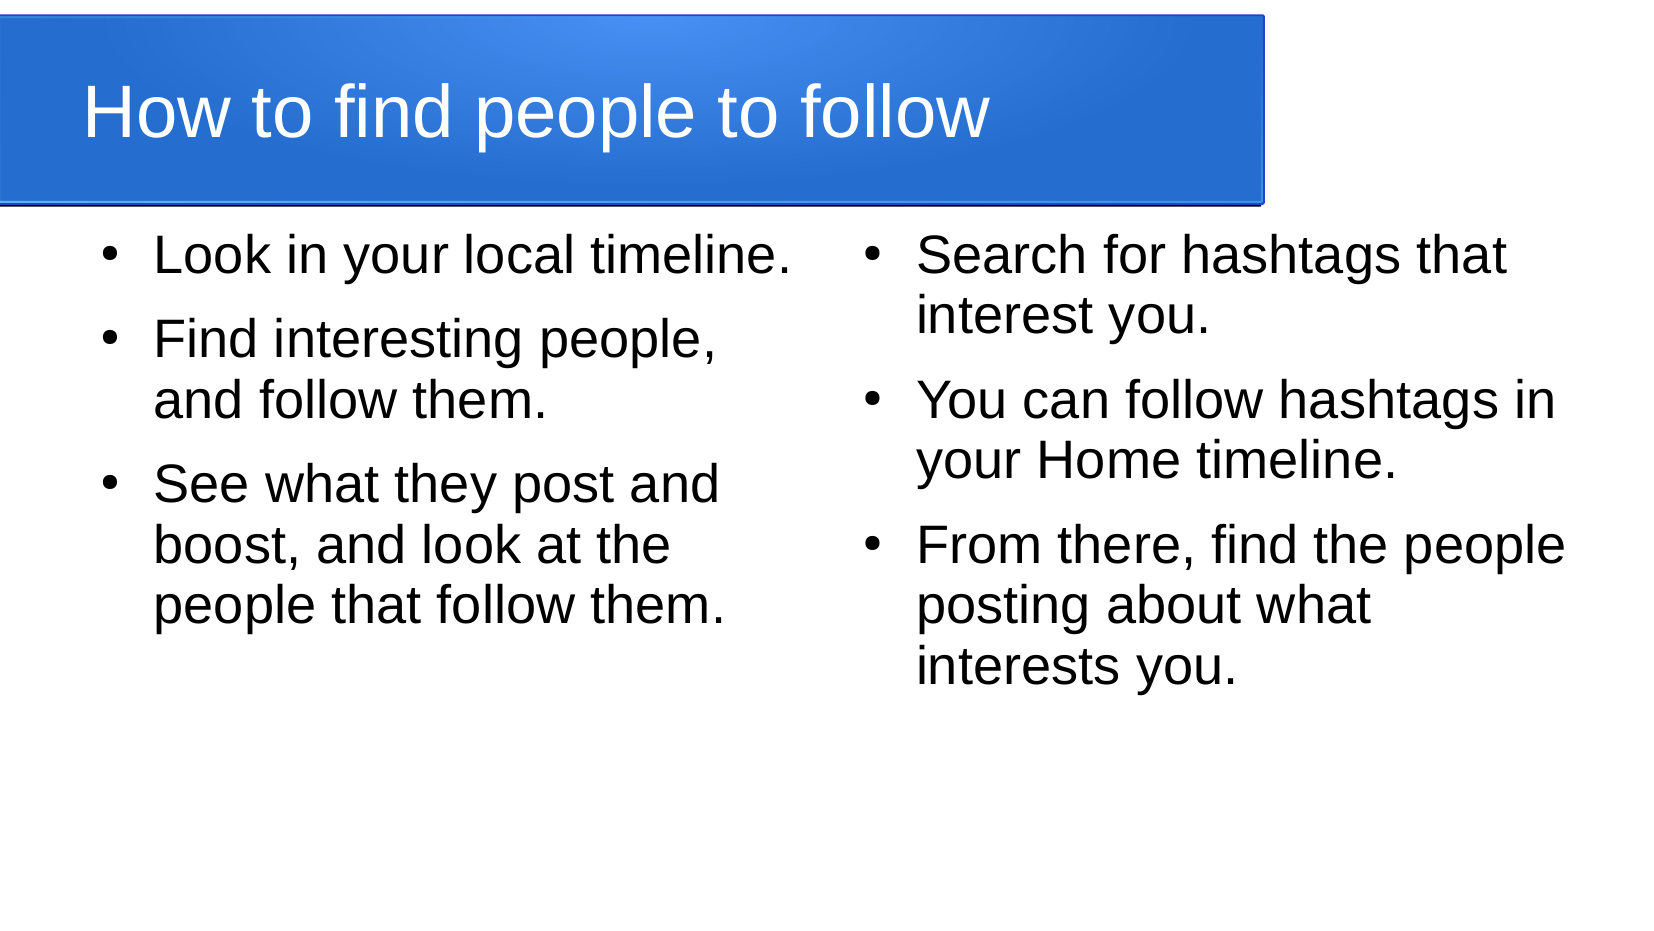

# How to find people to follow
Look in your local timeline.
Find interesting people, and follow them.
See what they post and boost, and look at the people that follow them.
Search for hashtags that interest you.
You can follow hashtags in your Home timeline.
From there, find the people posting about what interests you.